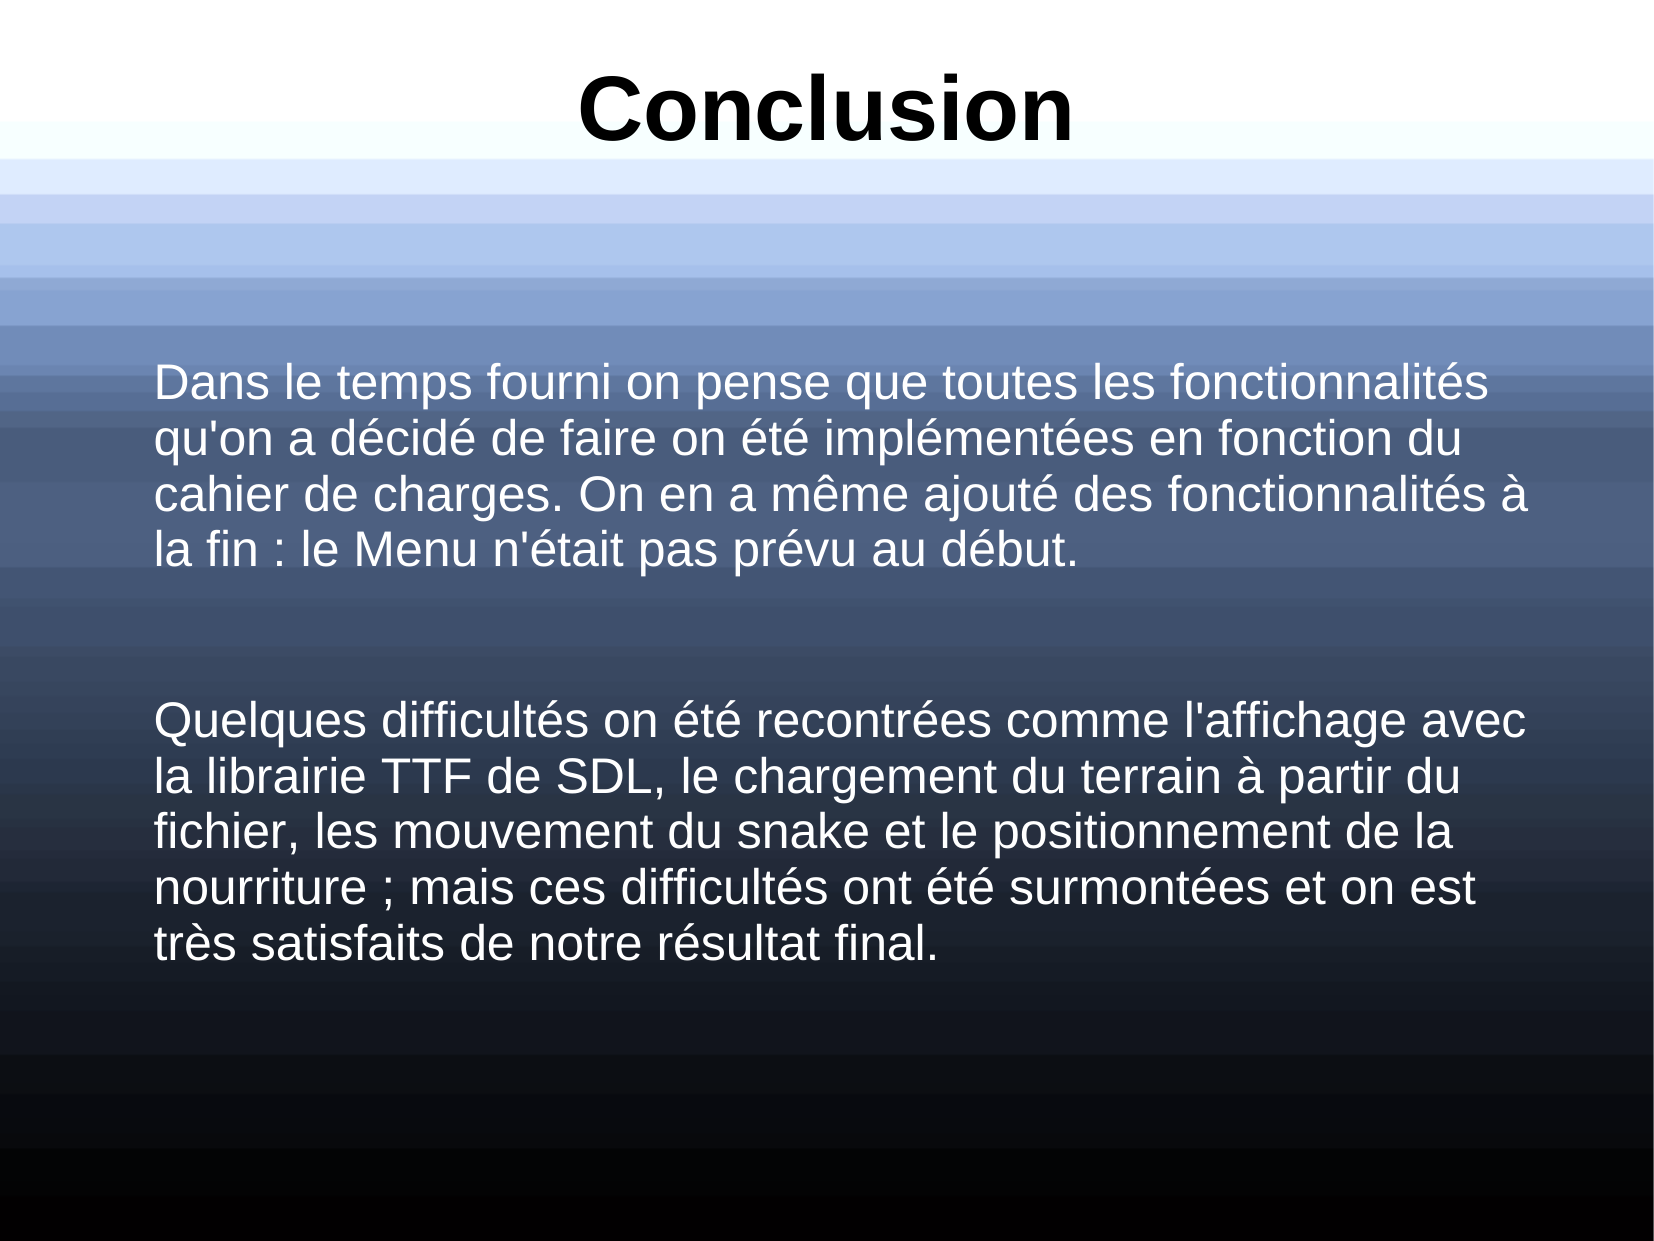

# Conclusion
Dans le temps fourni on pense que toutes les fonctionnalités qu'on a décidé de faire on été implémentées en fonction du cahier de charges. On en a même ajouté des fonctionnalités à la fin : le Menu n'était pas prévu au début.
Quelques difficultés on été recontrées comme l'affichage avec la librairie TTF de SDL, le chargement du terrain à partir du fichier, les mouvement du snake et le positionnement de la nourriture ; mais ces difficultés ont été surmontées et on est très satisfaits de notre résultat final.